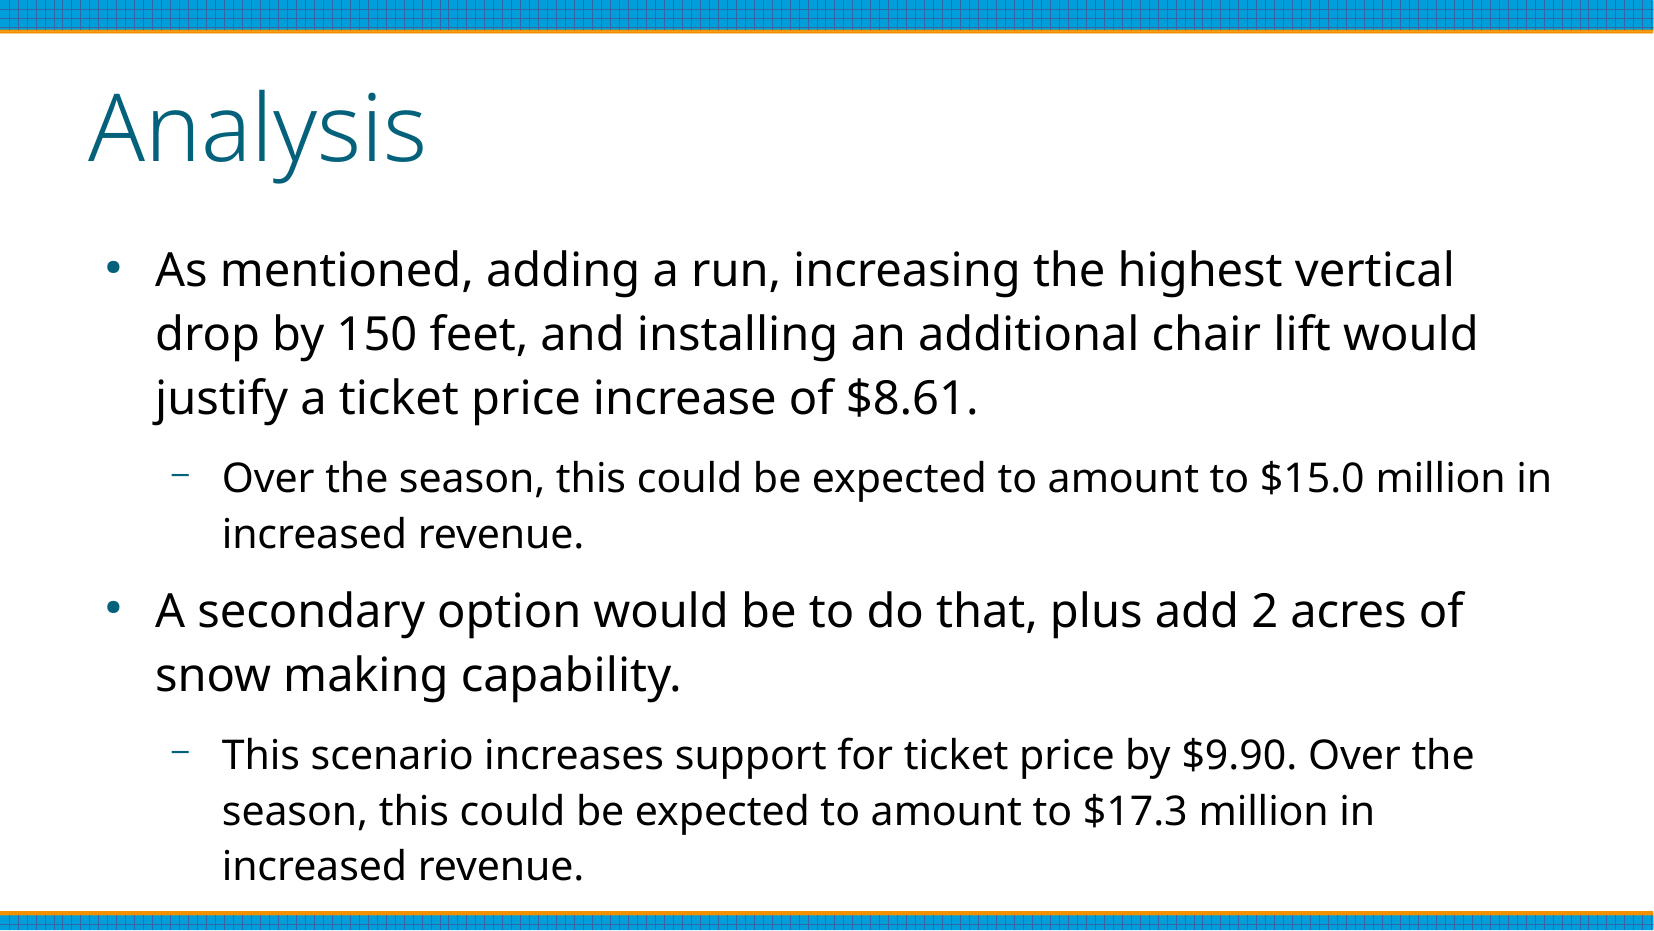

# Analysis
As mentioned, adding a run, increasing the highest vertical drop by 150 feet, and installing an additional chair lift would justify a ticket price increase of $8.61.
Over the season, this could be expected to amount to $15.0 million in increased revenue.
A secondary option would be to do that, plus add 2 acres of snow making capability.
This scenario increases support for ticket price by $9.90. Over the season, this could be expected to amount to $17.3 million in increased revenue.